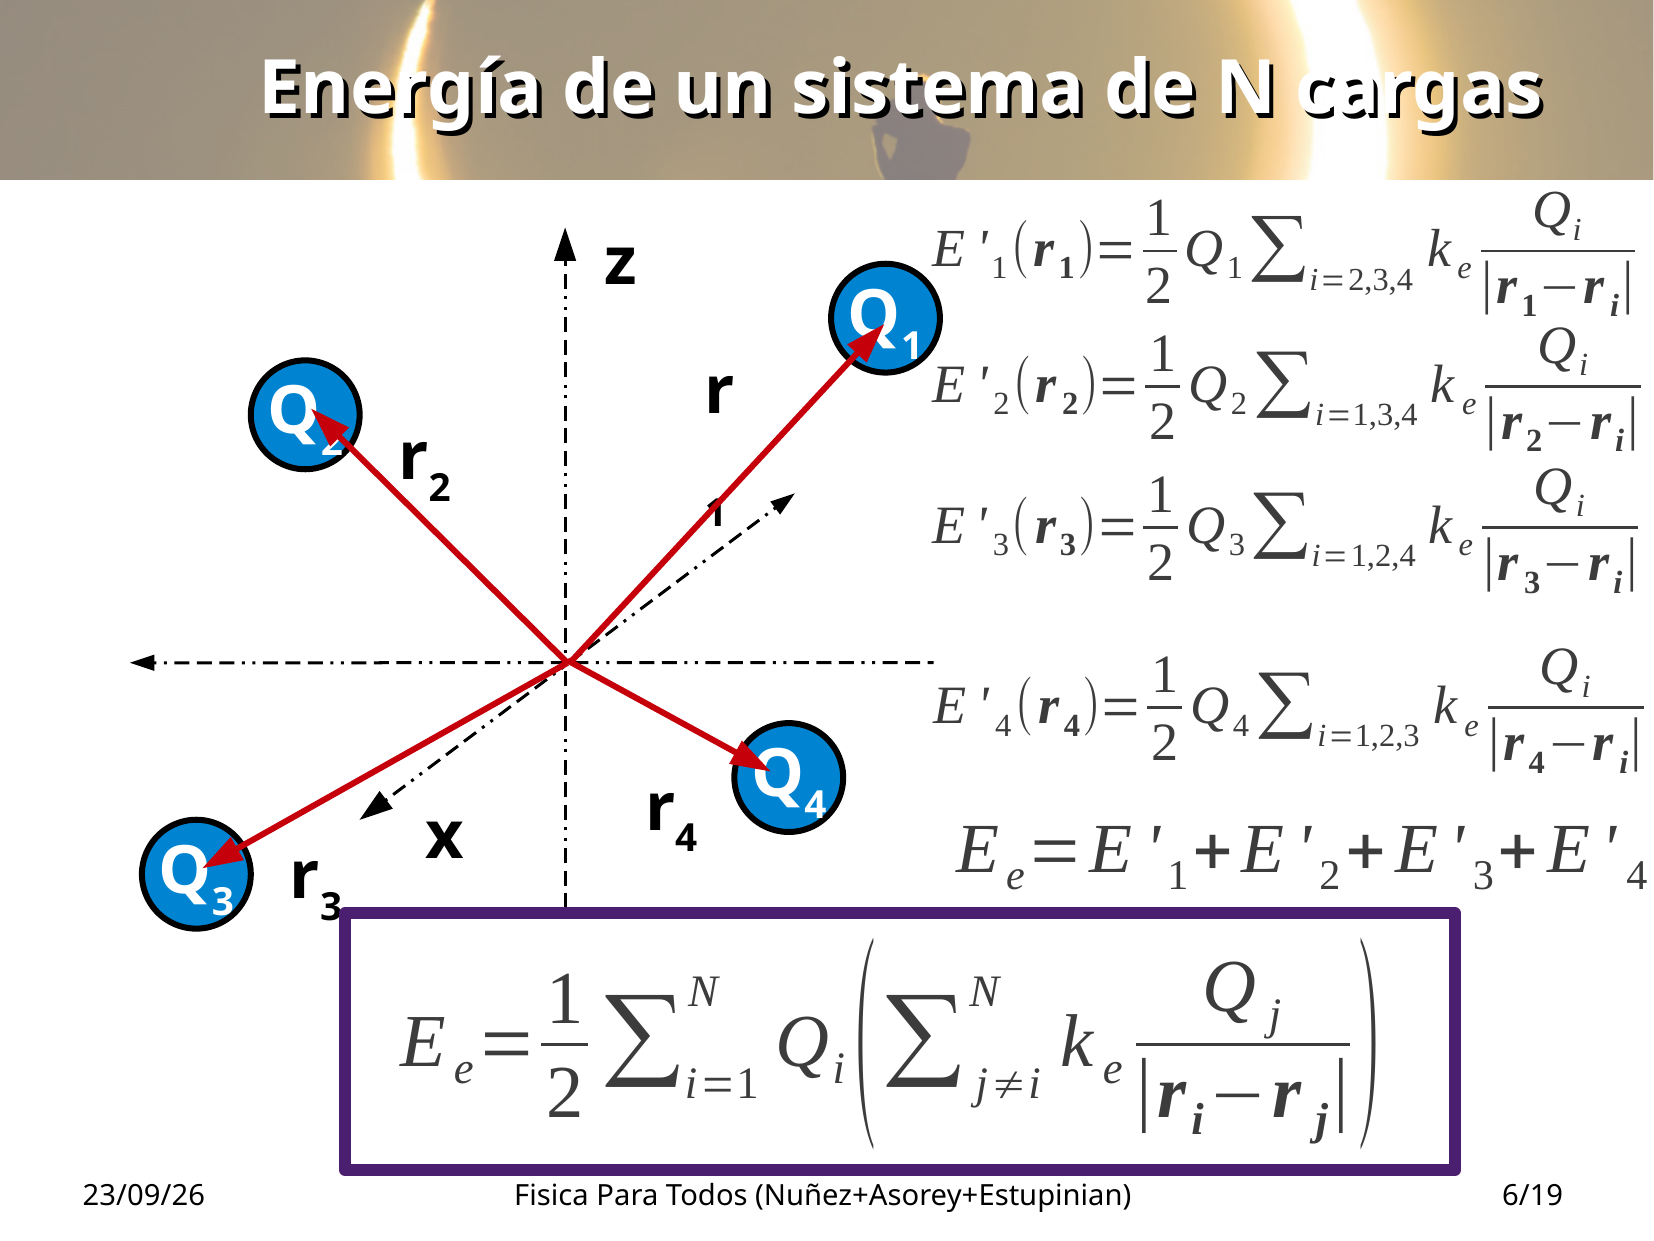

# Energía de un sistema de N cargas
z
y
x
Q1
r1
Q2
r2
Q4
r4
Q3
r3
Fisica Para Todos (Nuñez+Asorey+Estupinian)
6